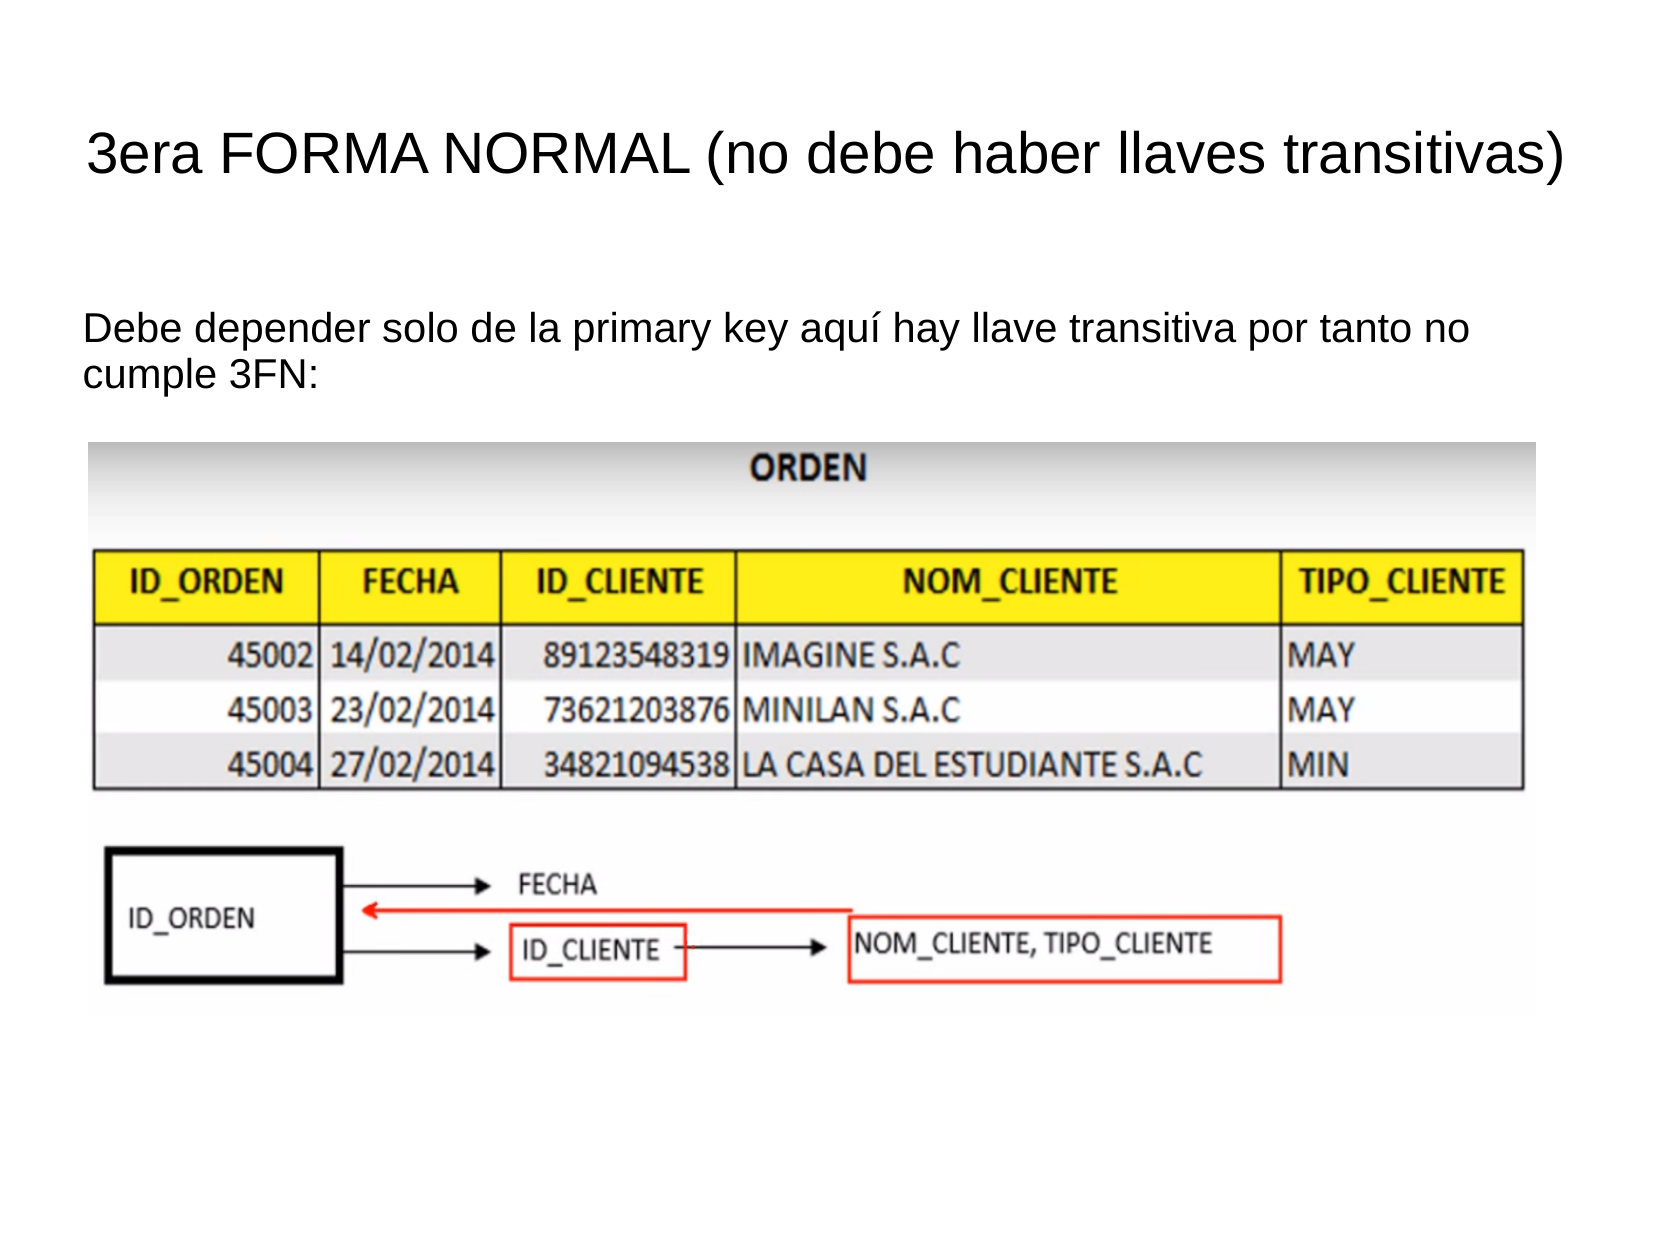

# 3era FORMA NORMAL (no debe haber llaves transitivas)
Debe depender solo de la primary key aquí hay llave transitiva por tanto no cumple 3FN: